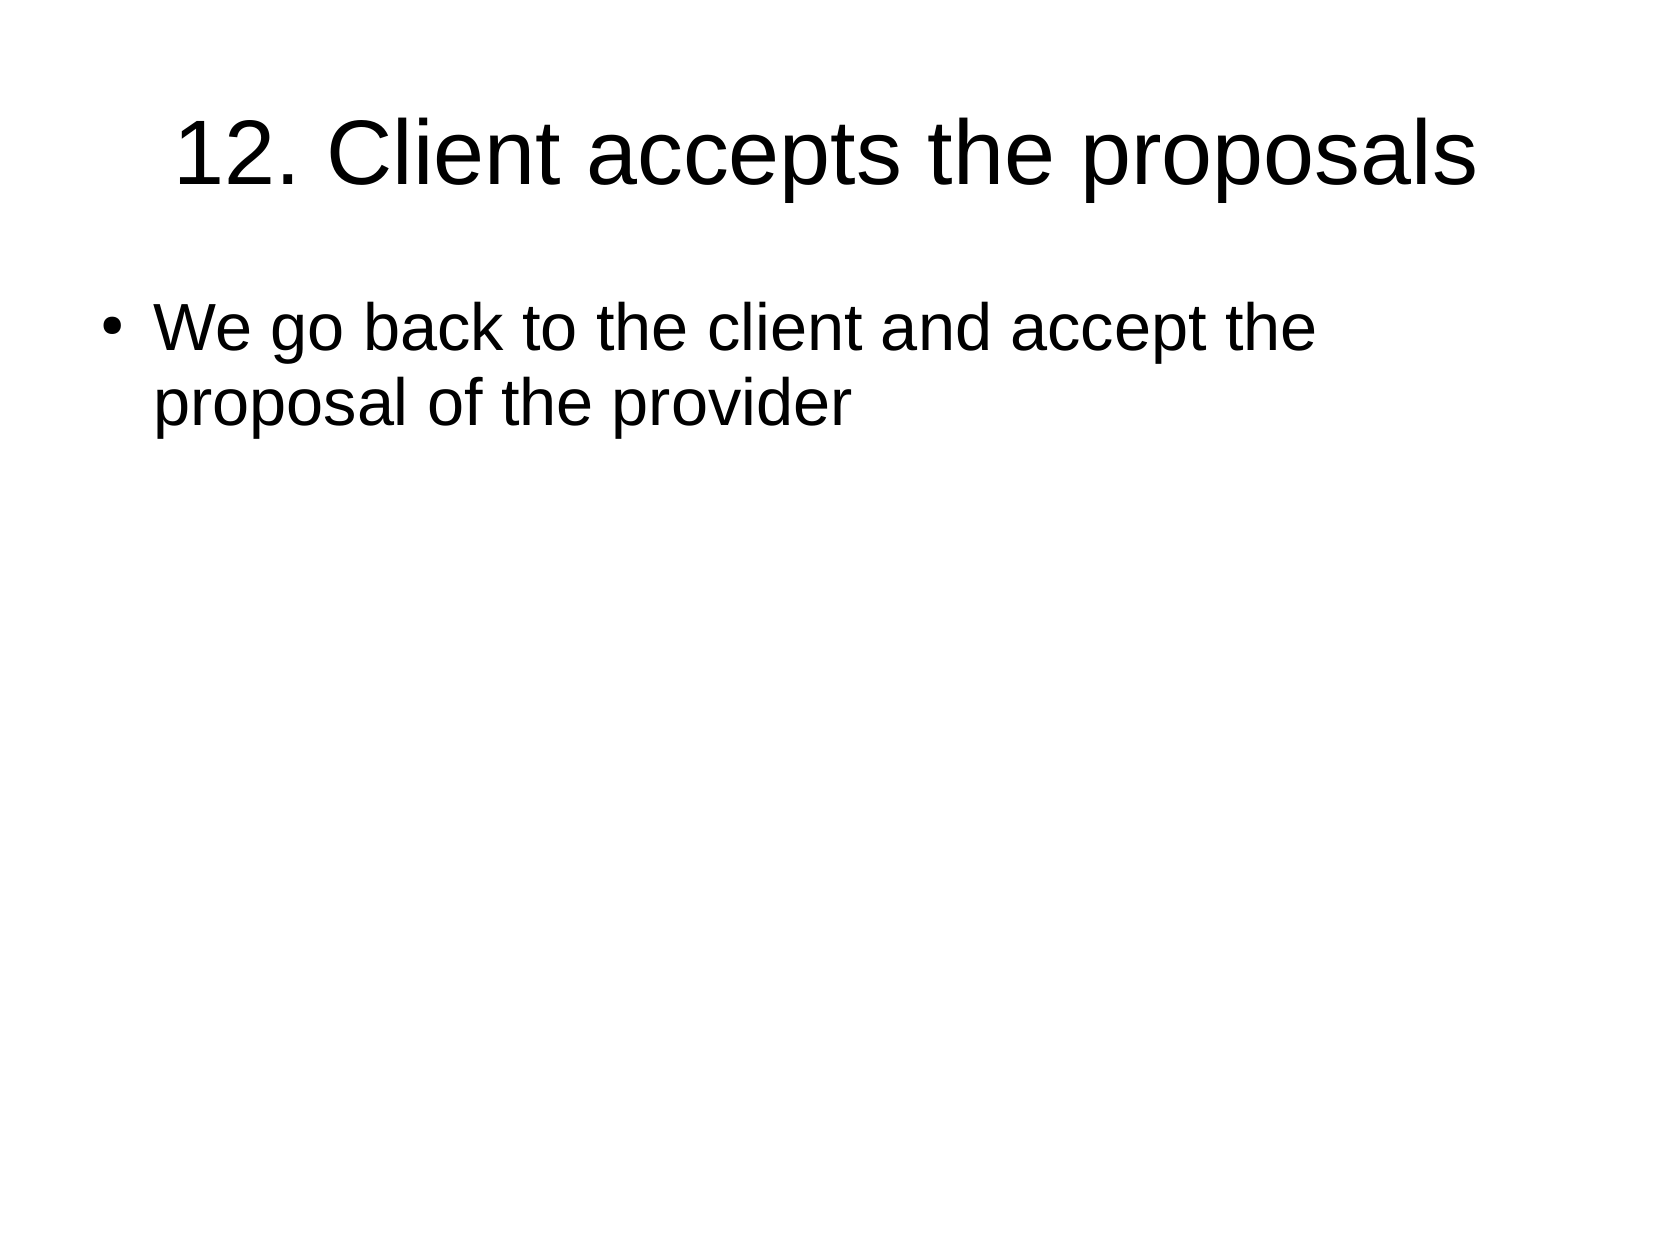

# 12. Client accepts the proposals
We go back to the client and accept the proposal of the provider